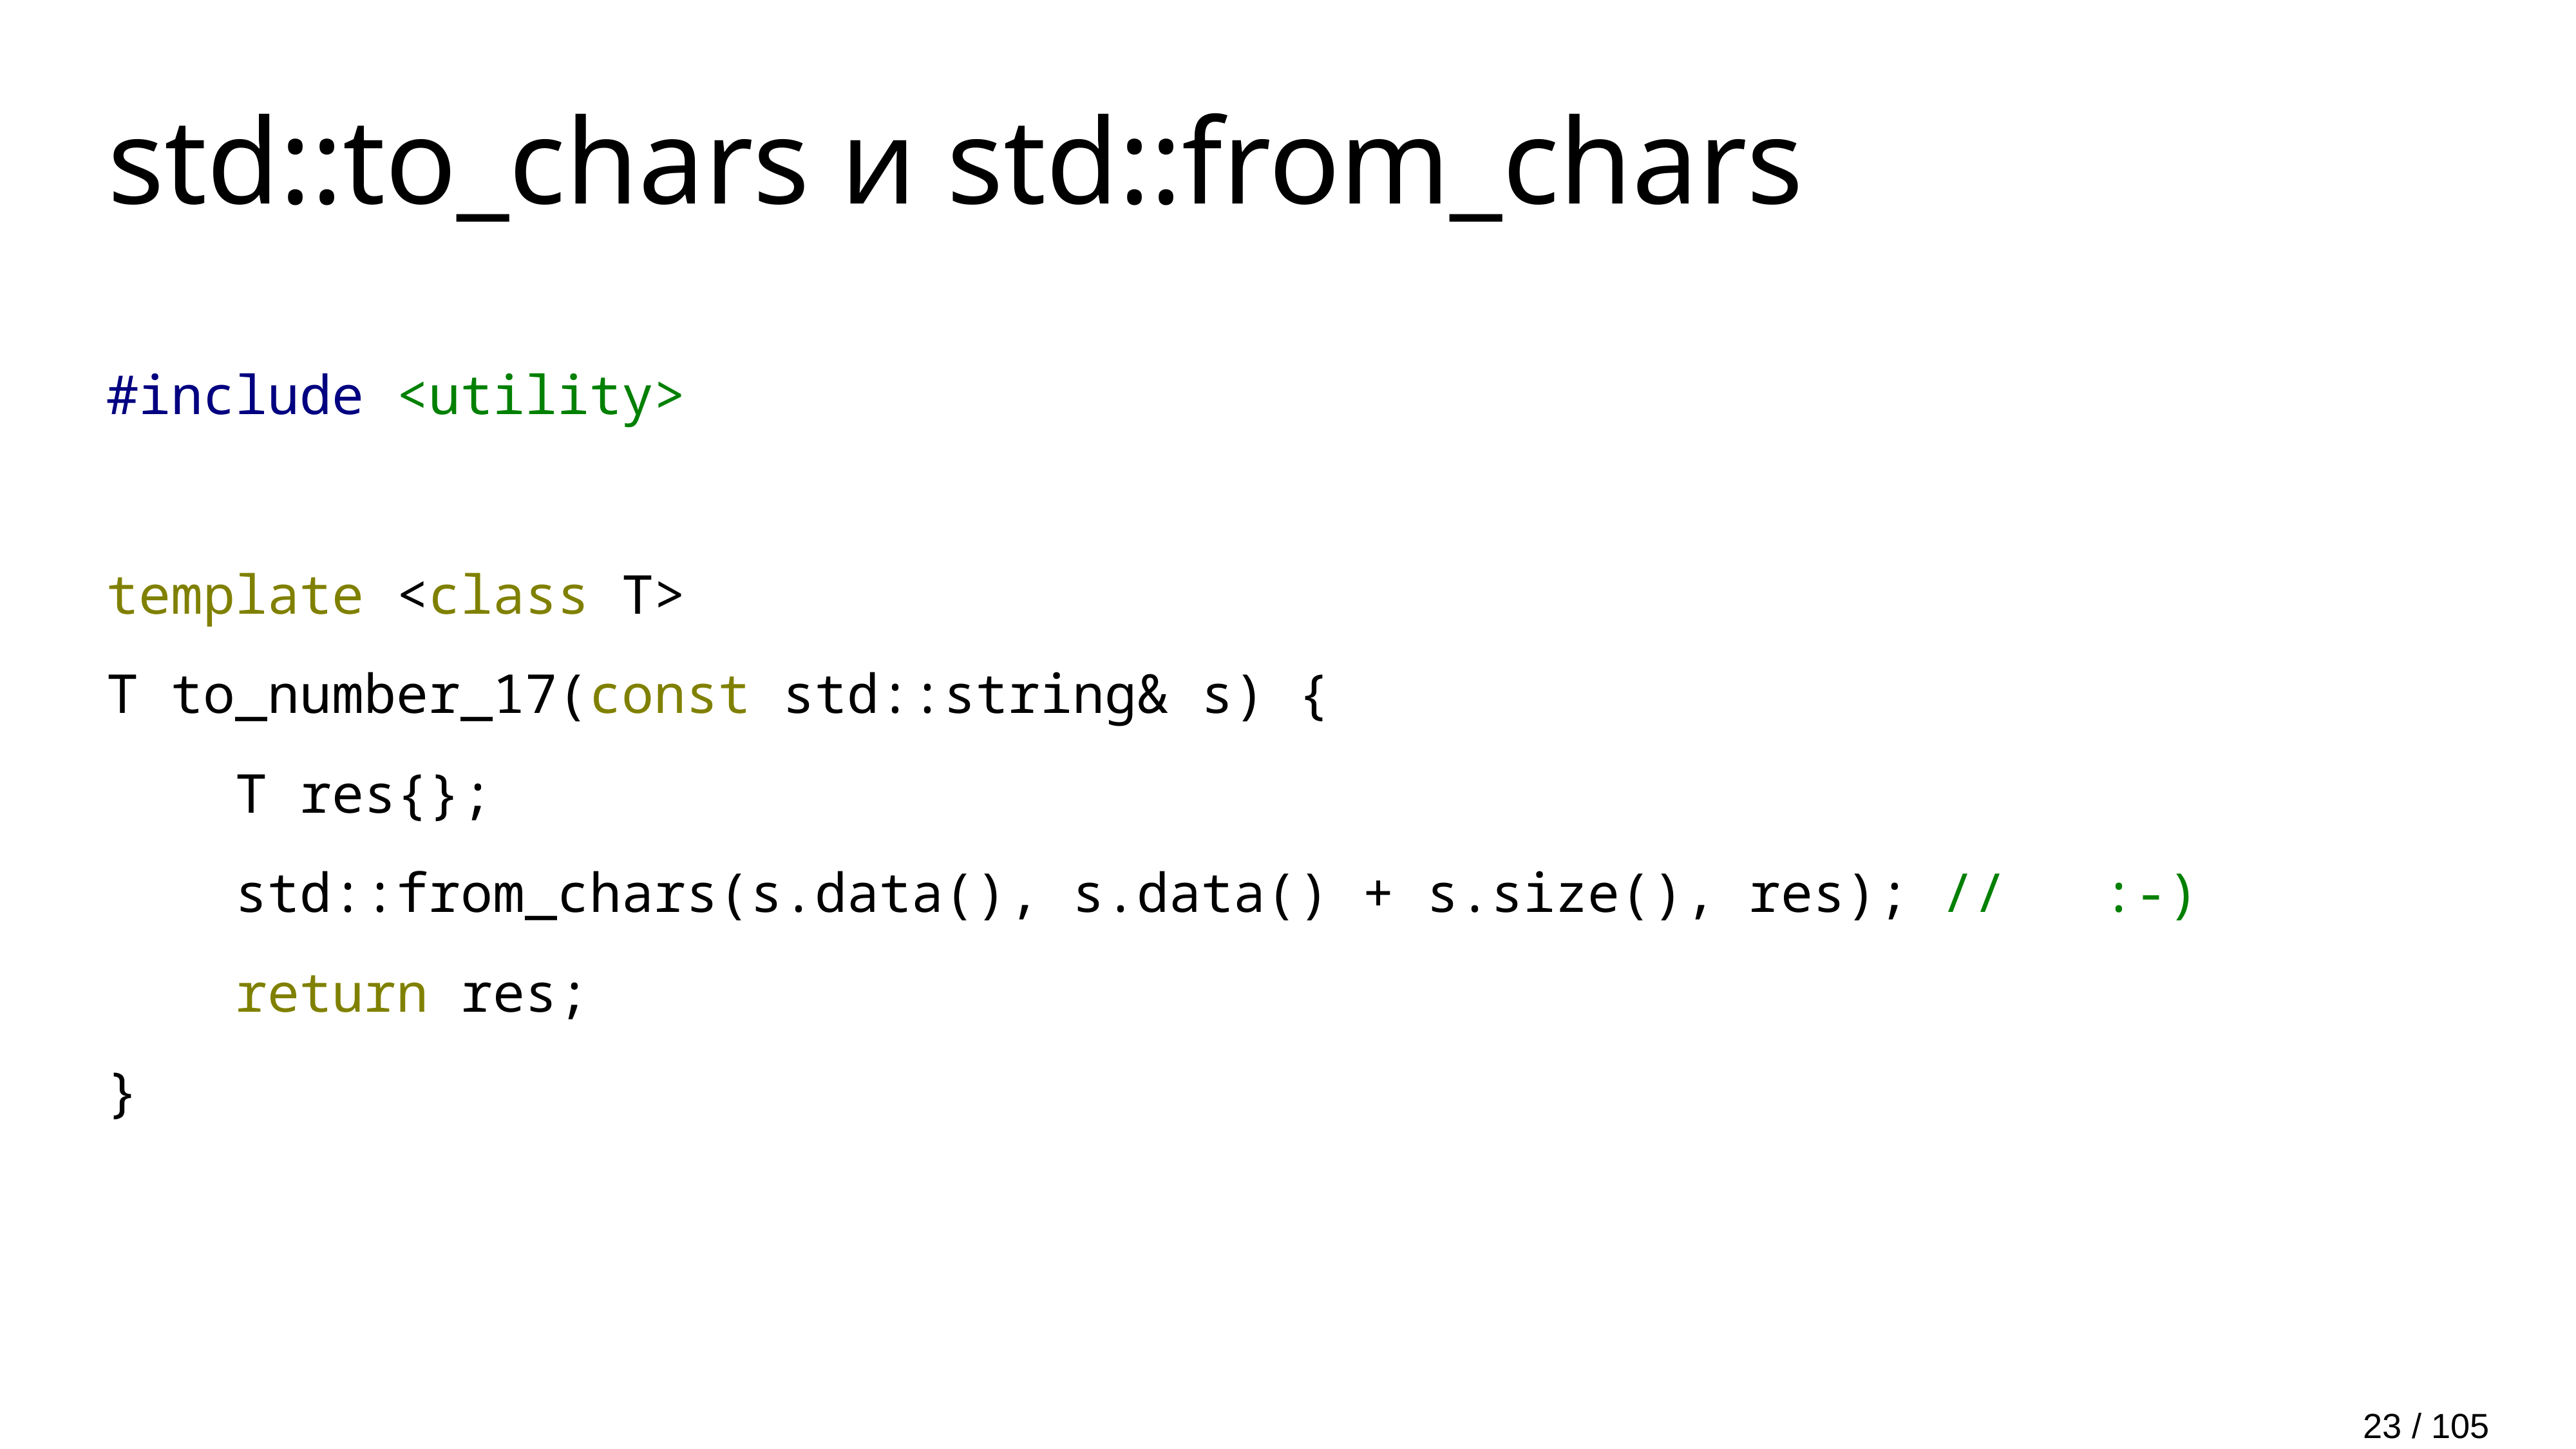

# std::to_chars и std::from_chars
#include <utility>
template <class T>
T to_number_17(const std::string& s) {
 T res{};
 std::from_chars(s.data(), s.data() + s.size(), res); // :-)
 return res;
}